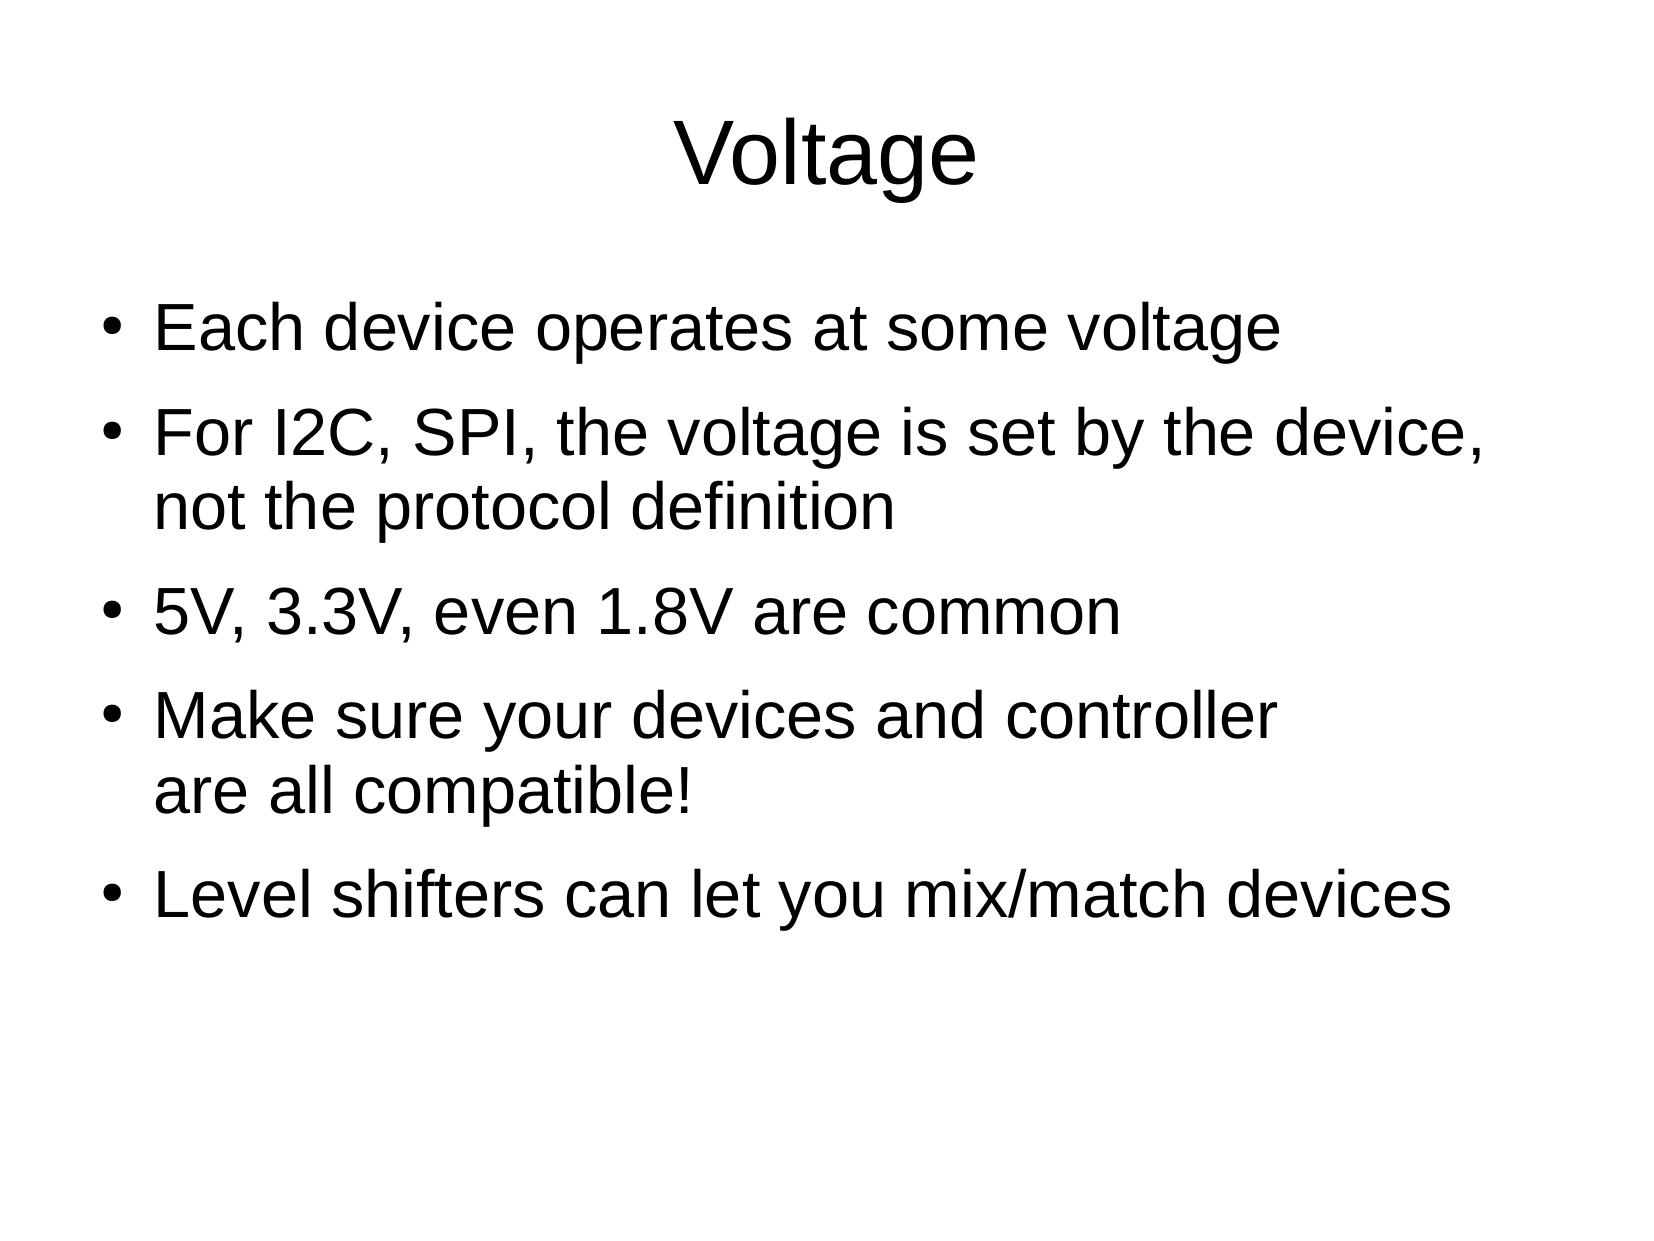

# Voltage
Each device operates at some voltage
For I2C, SPI, the voltage is set by the device,
not the protocol definition
5V, 3.3V, even 1.8V are common
Make sure your devices and controller
are all compatible!
Level shifters can let you mix/match devices